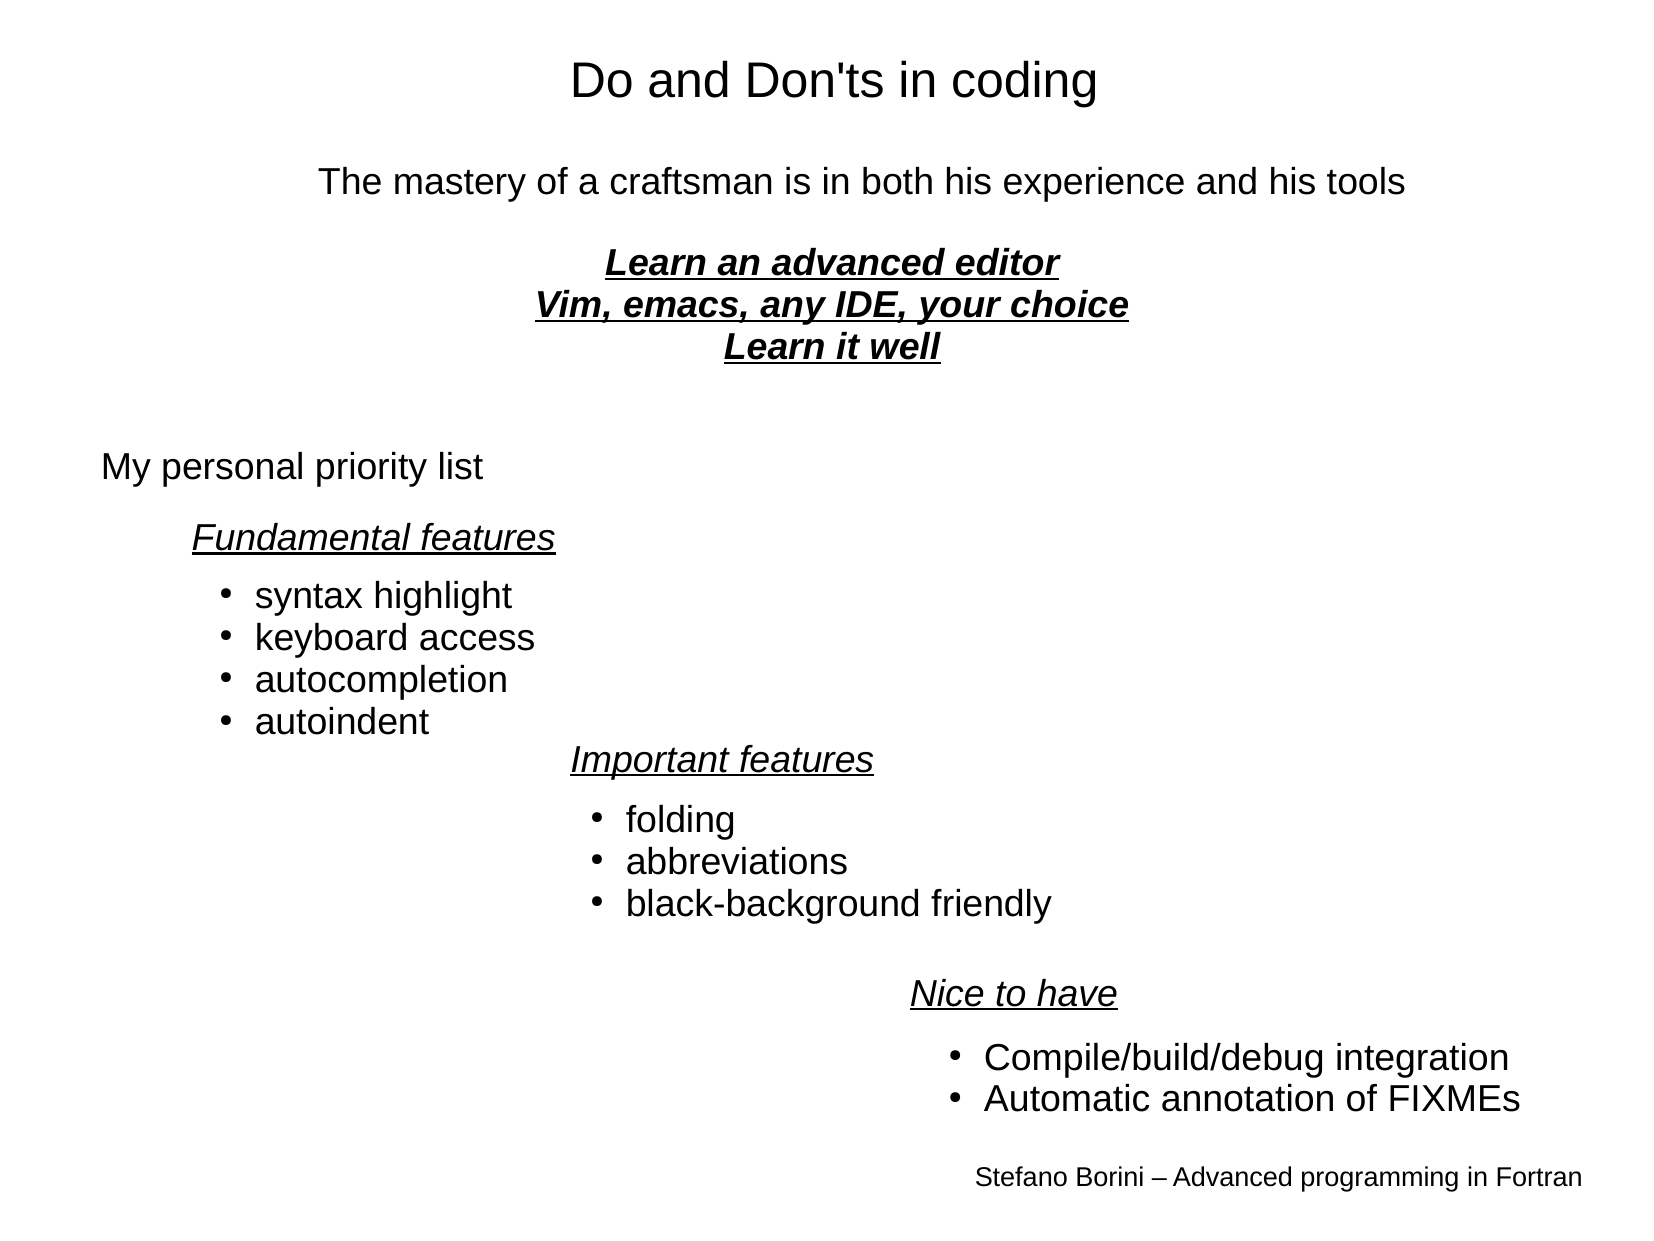

Do and Don'ts in coding
The mastery of a craftsman is in both his experience and his tools
Learn an advanced editor
Vim, emacs, any IDE, your choice
Learn it well
My personal priority list
Fundamental features
syntax highlight
keyboard access
autocompletion
autoindent
Important features
folding
abbreviations
black-background friendly
Nice to have
Compile/build/debug integration
Automatic annotation of FIXMEs
Stefano Borini – Advanced programming in Fortran